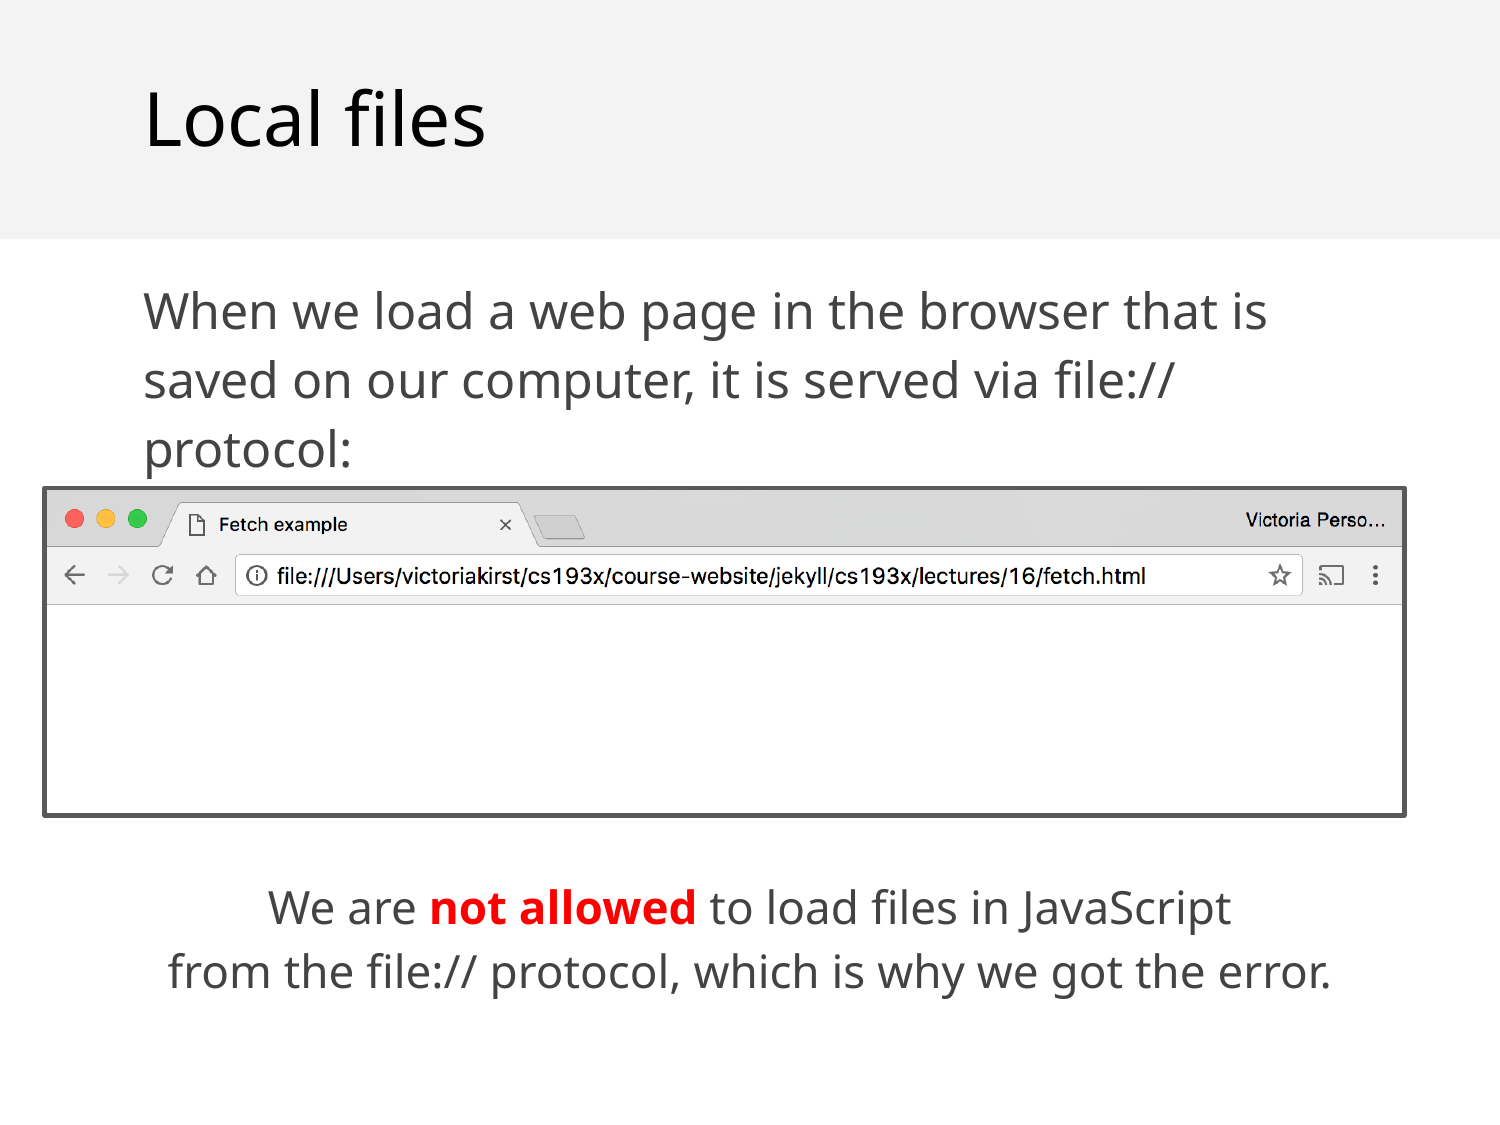

# Local files
When we load a web page in the browser that is saved on our computer, it is served via file:// protocol:
We are not allowed to load files in JavaScript
from the file:// protocol, which is why we got the error.